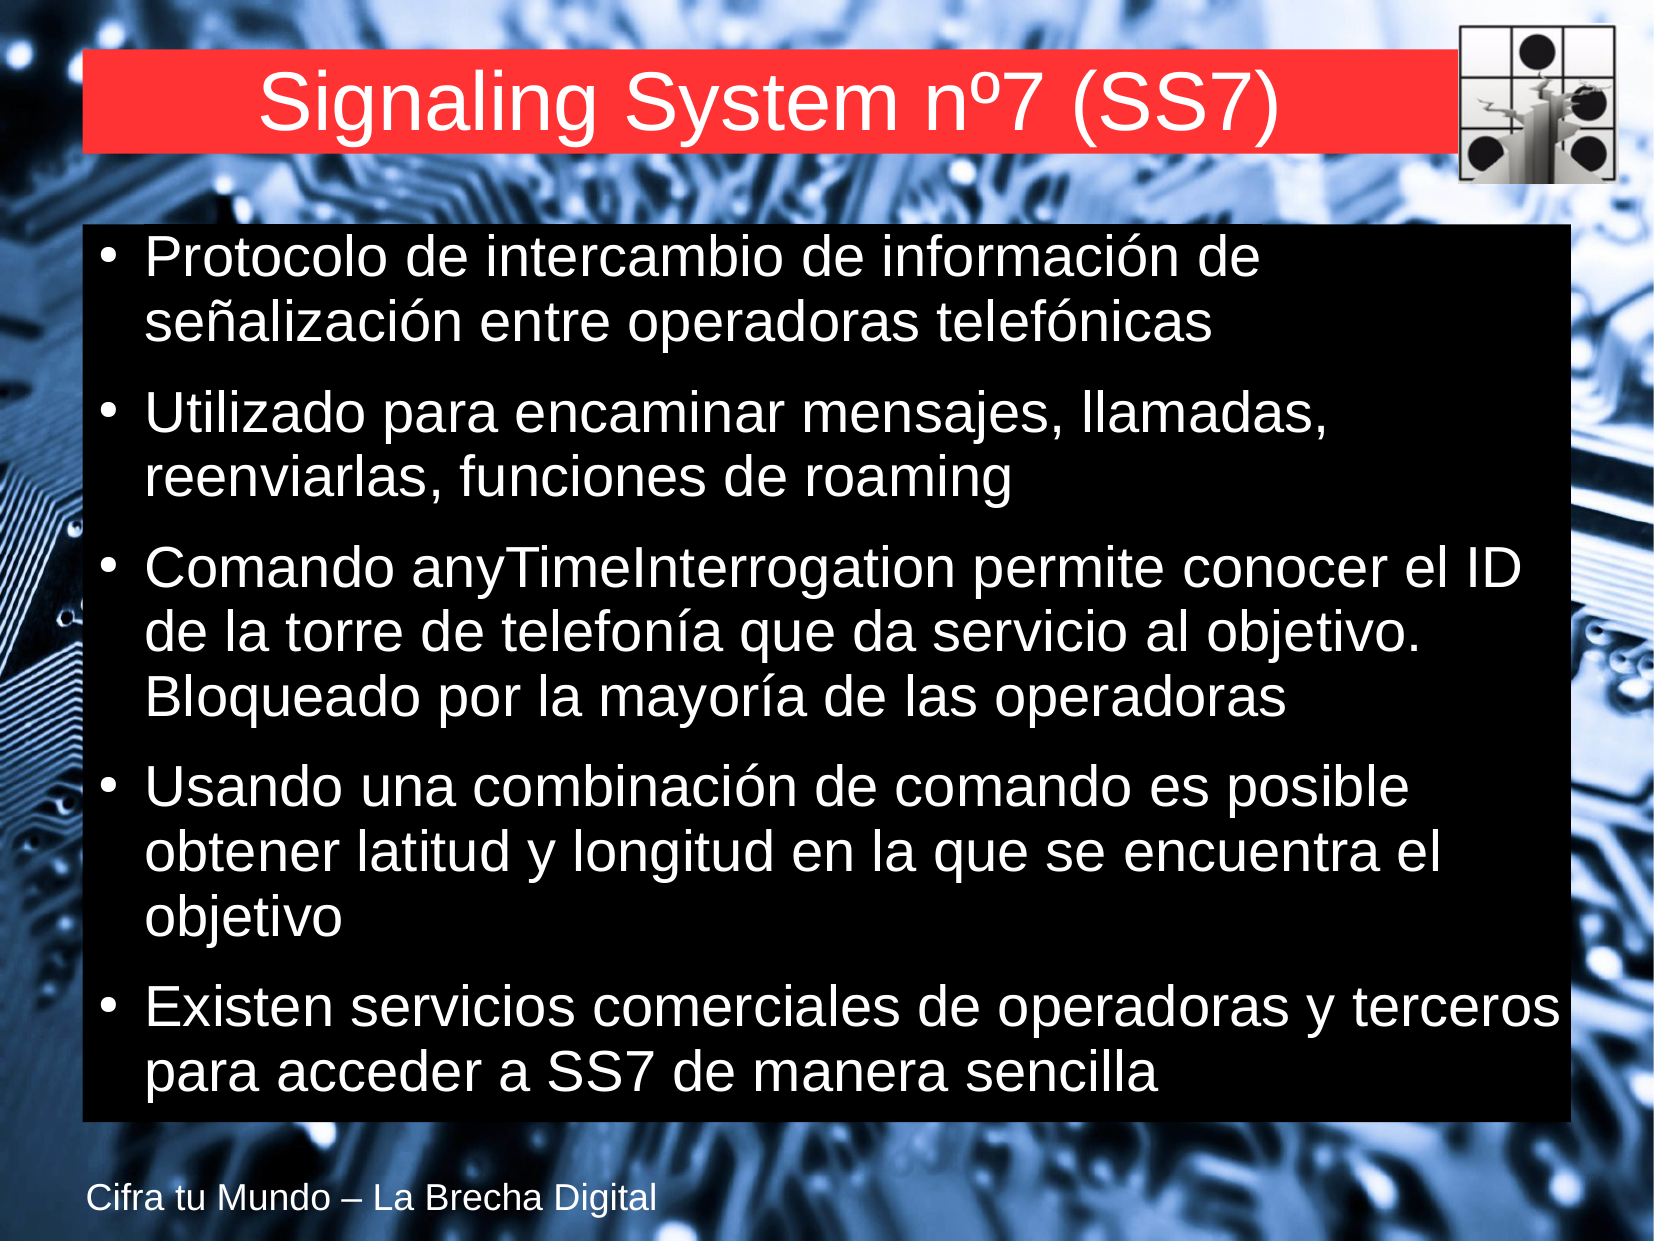

Signaling System nº7 (SS7)
# Protocolo de intercambio de información de señalización entre operadoras telefónicas
Utilizado para encaminar mensajes, llamadas, reenviarlas, funciones de roaming
Comando anyTimeInterrogation permite conocer el ID de la torre de telefonía que da servicio al objetivo. Bloqueado por la mayoría de las operadoras
Usando una combinación de comando es posible obtener latitud y longitud en la que se encuentra el objetivo
Existen servicios comerciales de operadoras y terceros para acceder a SS7 de manera sencilla
Cifra tu Mundo – La Brecha Digital